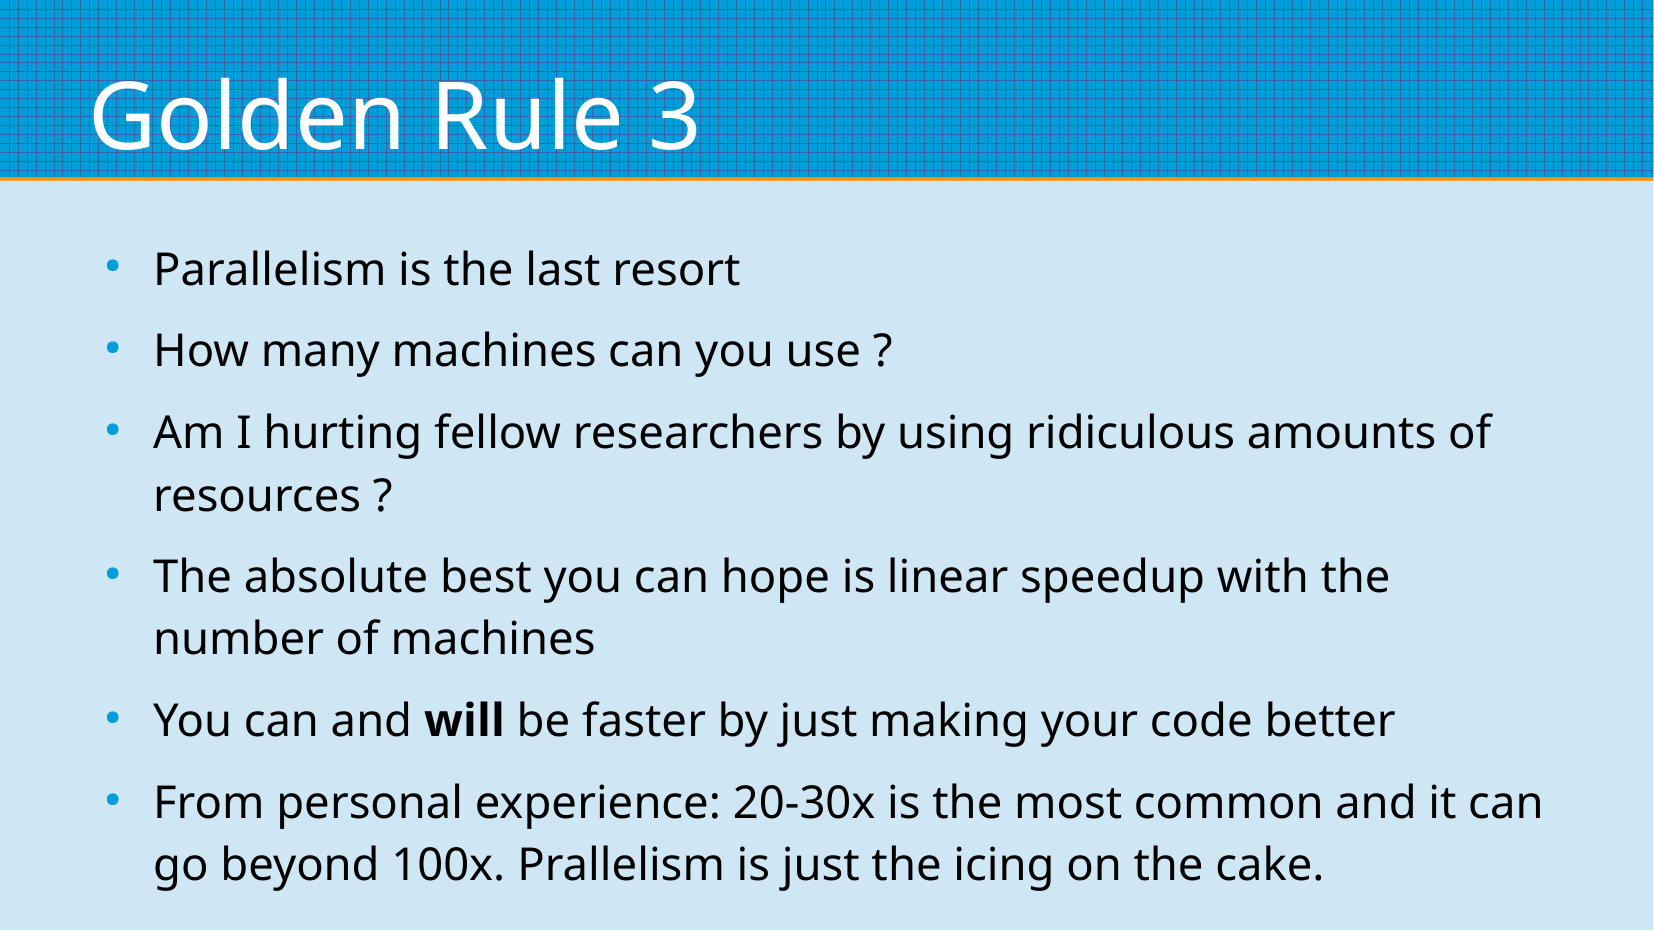

# Golden Rule 3
Parallelism is the last resort
How many machines can you use ?
Am I hurting fellow researchers by using ridiculous amounts of resources ?
The absolute best you can hope is linear speedup with the number of machines
You can and will be faster by just making your code better
From personal experience: 20-30x is the most common and it can go beyond 100x. Prallelism is just the icing on the cake.